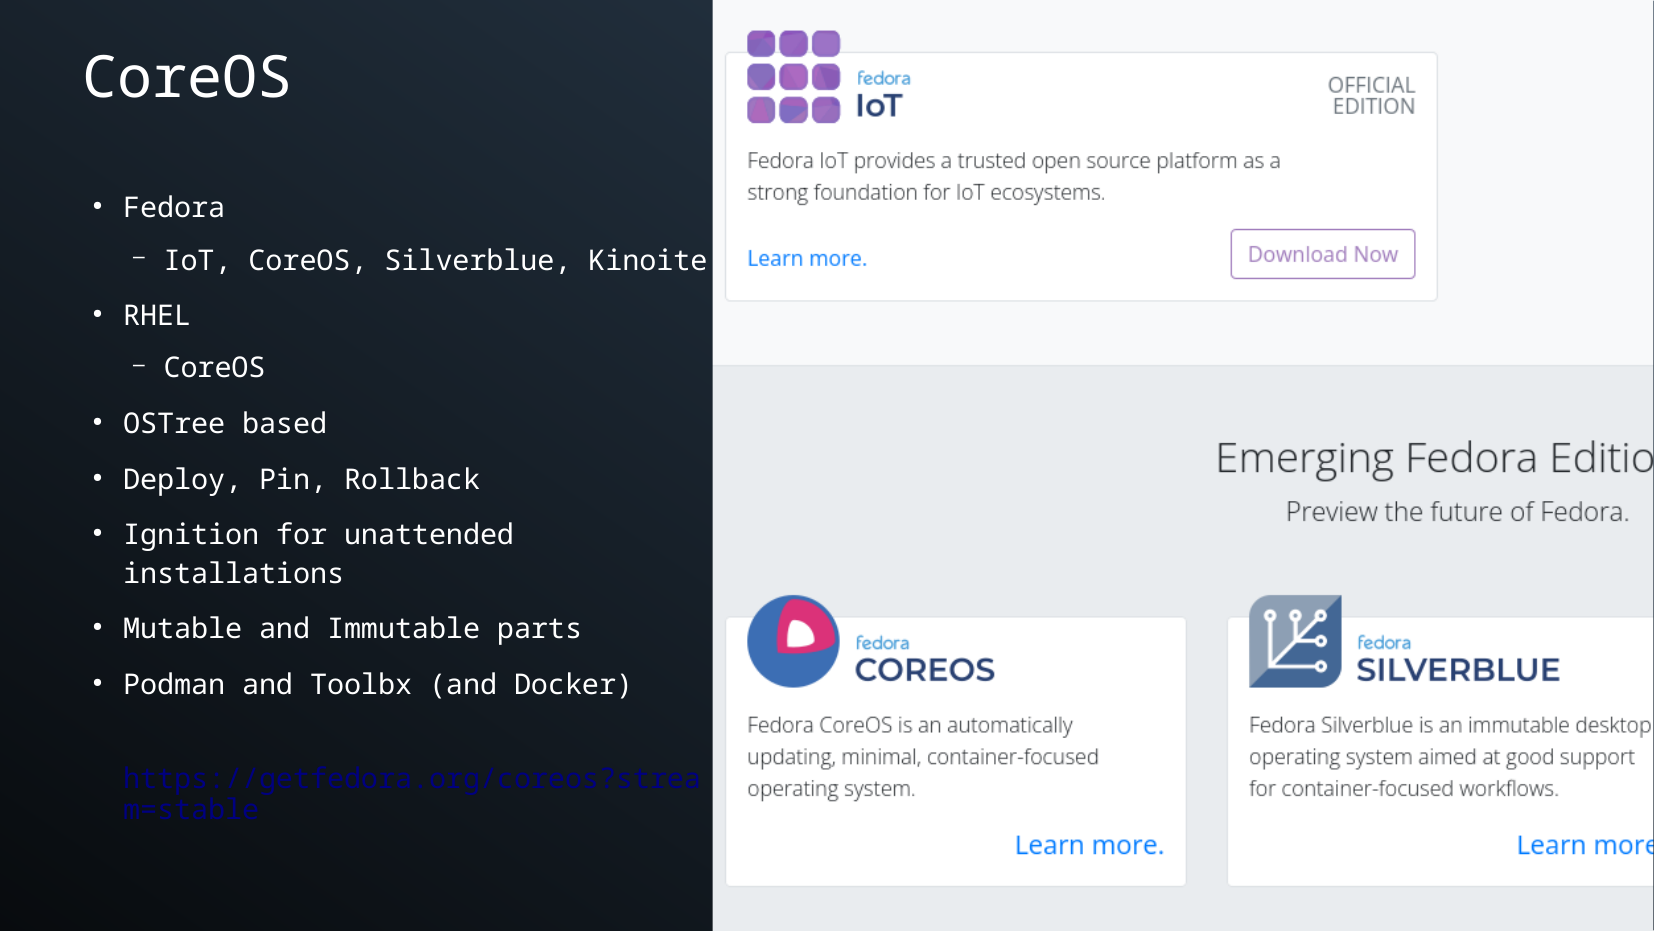

CoreOS
# Fedora
IoT, CoreOS, Silverblue, Kinoite
RHEL
CoreOS
OSTree based
Deploy, Pin, Rollback
Ignition for unattended installations
Mutable and Immutable parts
Podman and Toolbx (and Docker)
https://getfedora.org/coreos?stream=stable